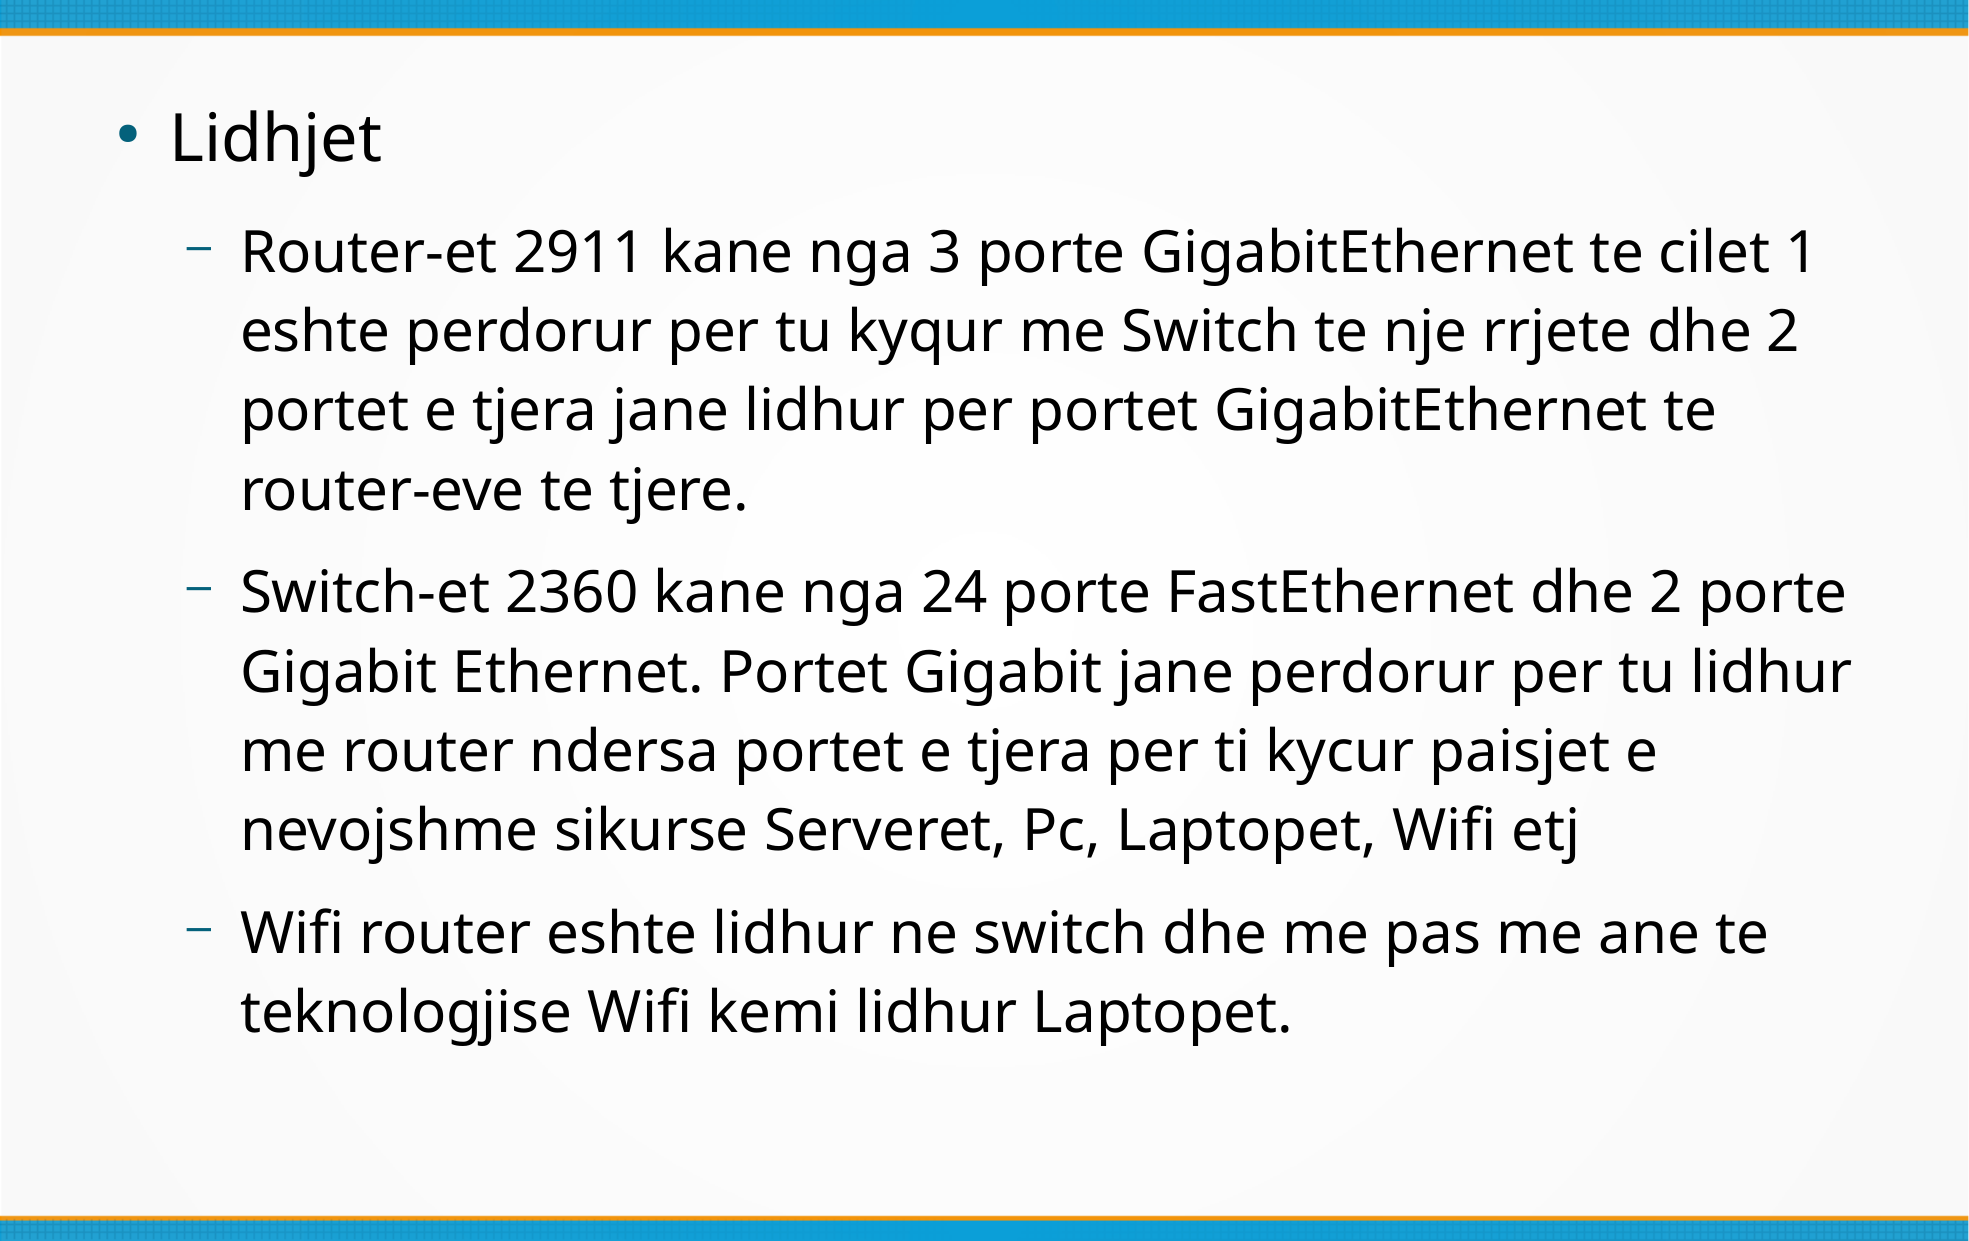

# Lidhjet
Router-et 2911 kane nga 3 porte GigabitEthernet te cilet 1 eshte perdorur per tu kyqur me Switch te nje rrjete dhe 2 portet e tjera jane lidhur per portet GigabitEthernet te router-eve te tjere.
Switch-et 2360 kane nga 24 porte FastEthernet dhe 2 porte Gigabit Ethernet. Portet Gigabit jane perdorur per tu lidhur me router ndersa portet e tjera per ti kycur paisjet e nevojshme sikurse Serveret, Pc, Laptopet, Wifi etj
Wifi router eshte lidhur ne switch dhe me pas me ane te teknologjise Wifi kemi lidhur Laptopet.